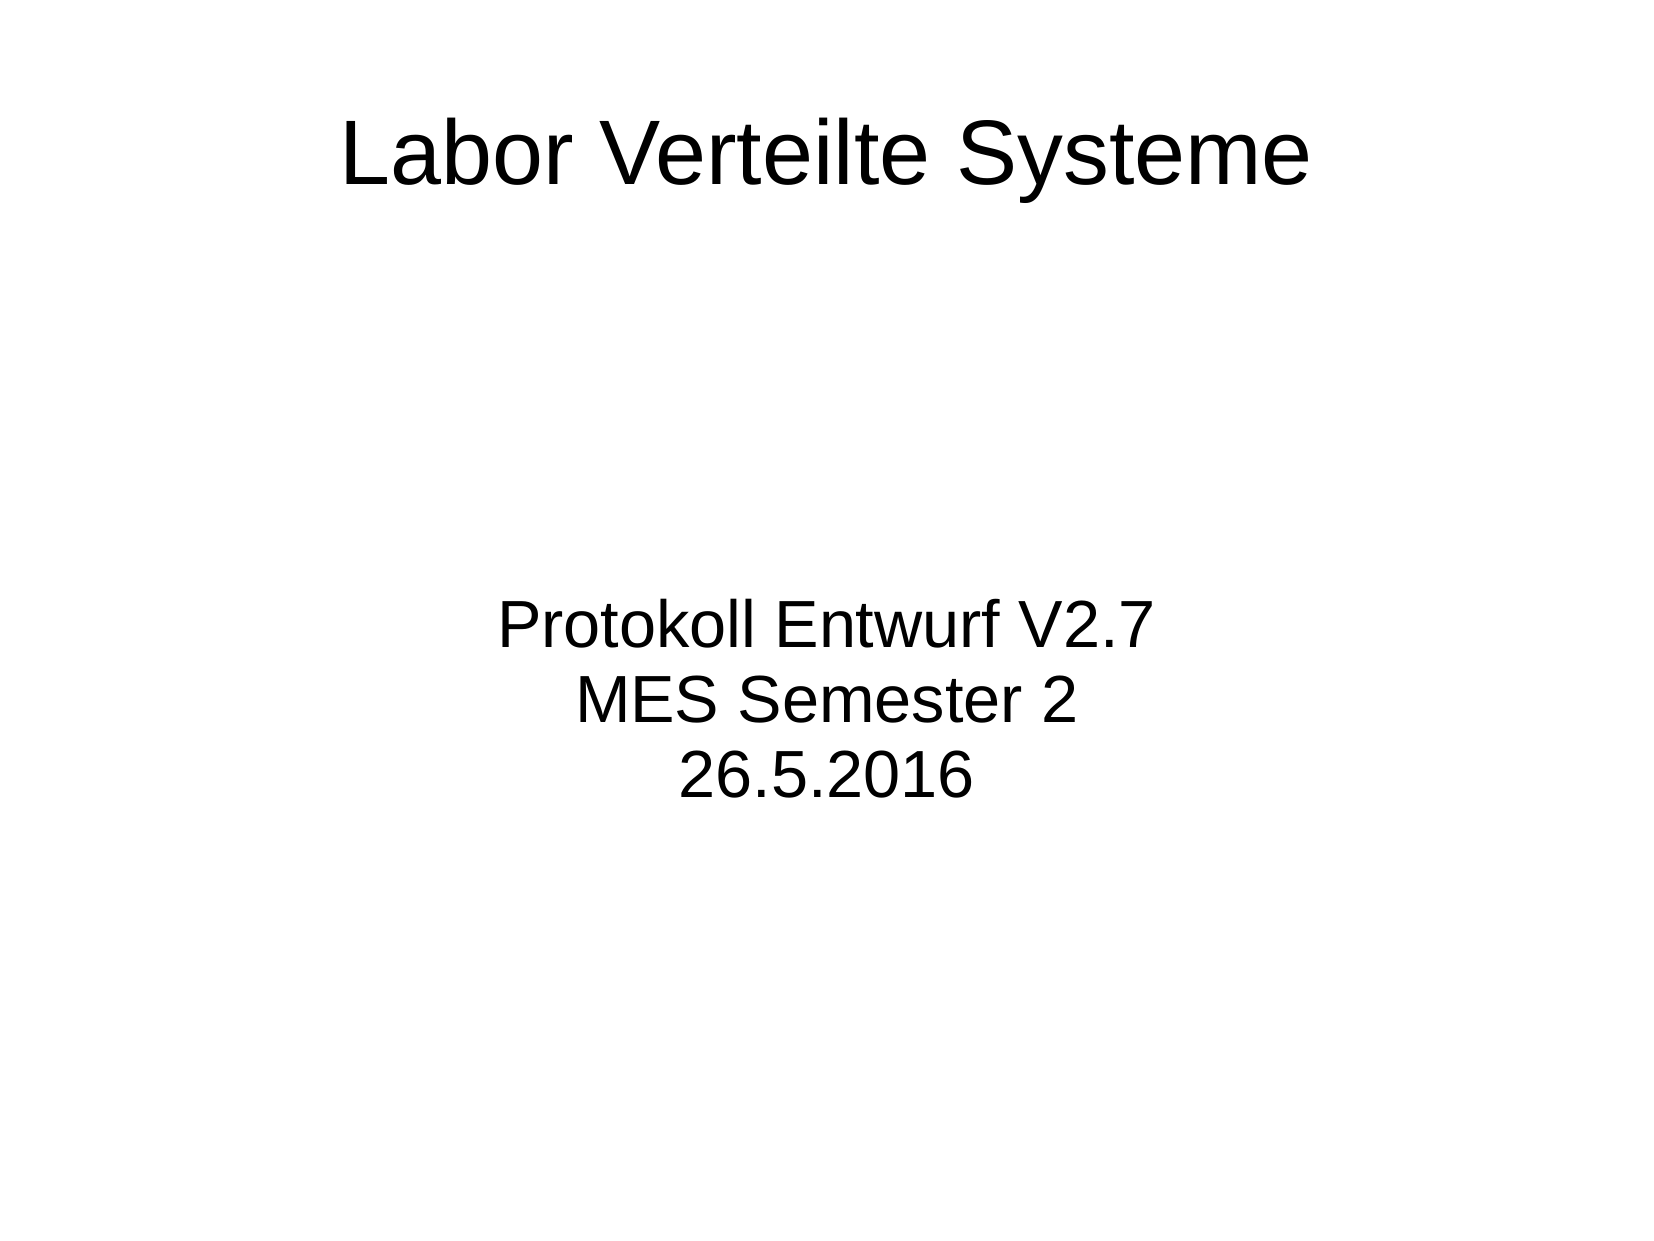

# Labor Verteilte Systeme
Protokoll Entwurf V2.7
MES Semester 2
26.5.2016